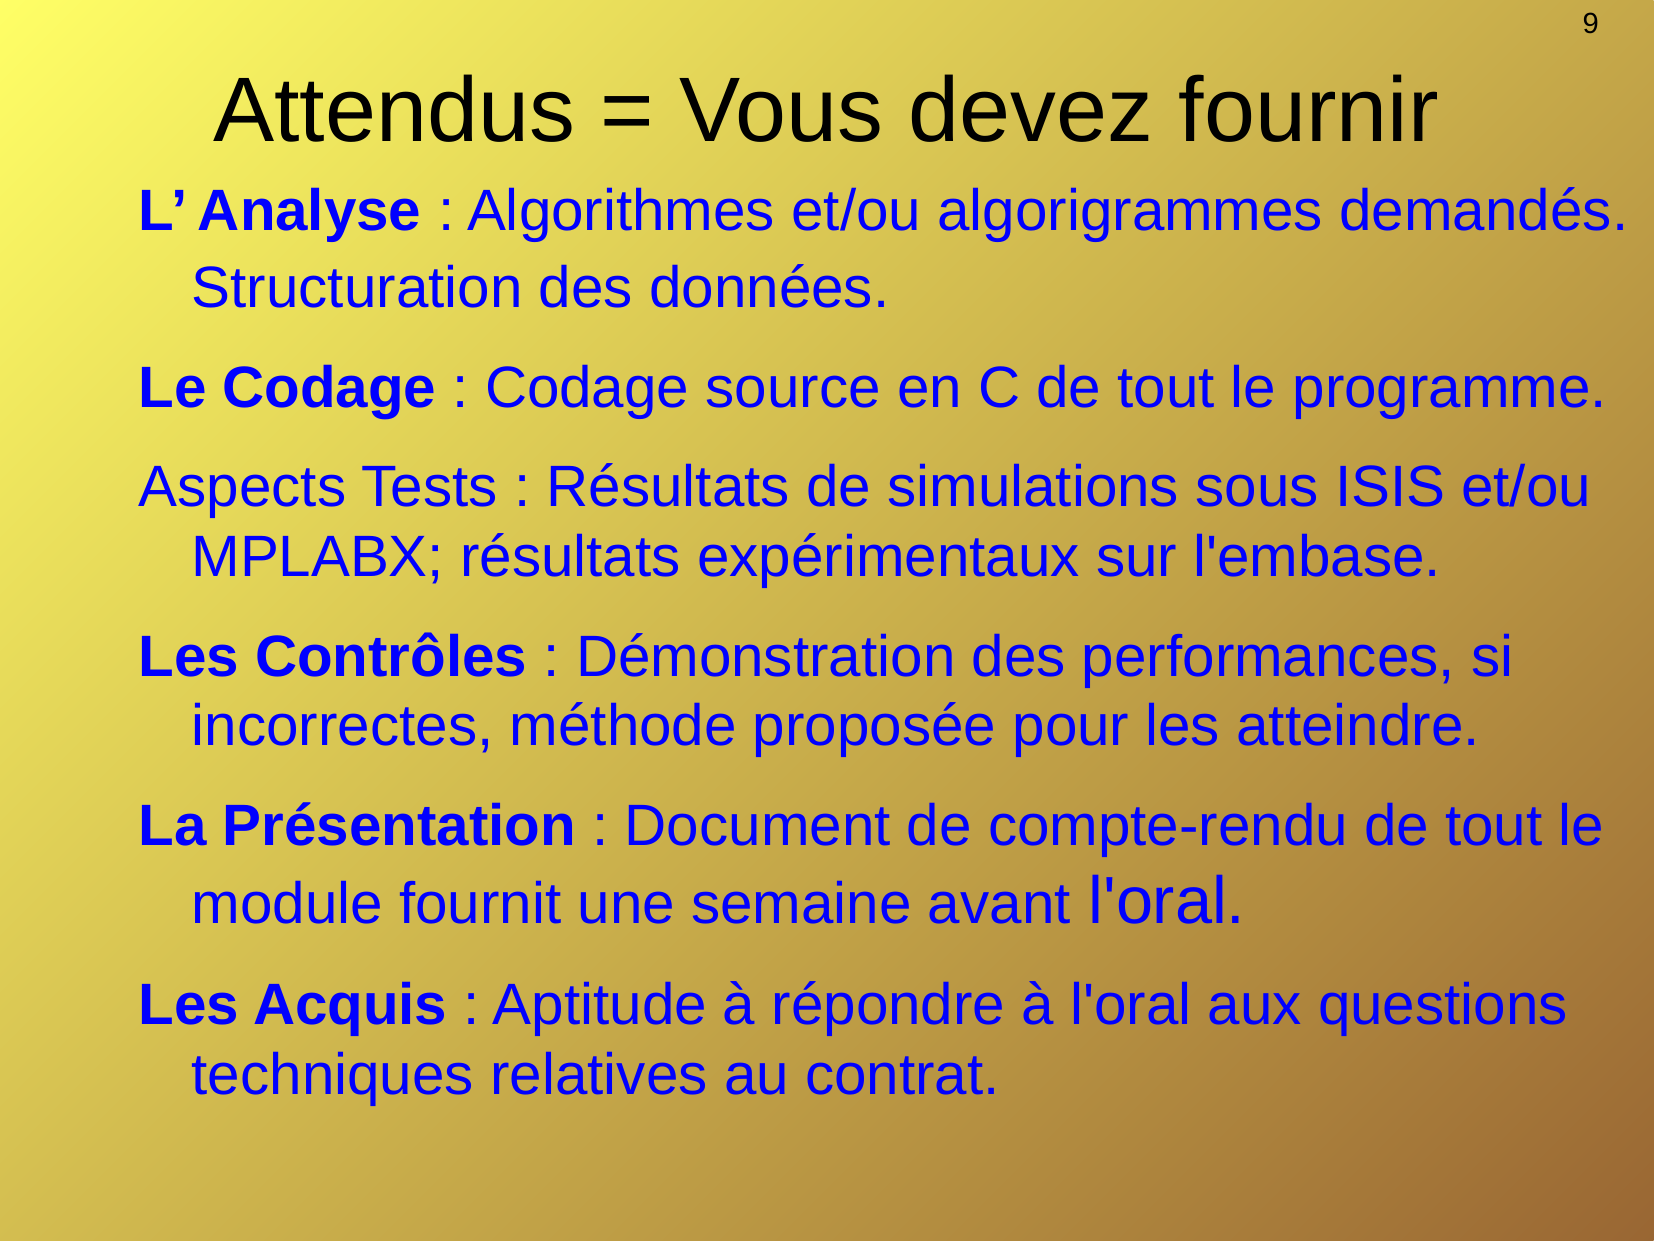

# Attendus = Vous devez fournir
L’ Analyse : Algorithmes et/ou algorigrammes demandés. Structuration des données.
Le Codage : Codage source en C de tout le programme.
Aspects Tests : Résultats de simulations sous ISIS et/ou MPLABX; résultats expérimentaux sur l'embase.
Les Contrôles : Démonstration des performances, si incorrectes, méthode proposée pour les atteindre.
La Présentation : Document de compte-rendu de tout le module fournit une semaine avant l'oral.
Les Acquis : Aptitude à répondre à l'oral aux questions techniques relatives au contrat.